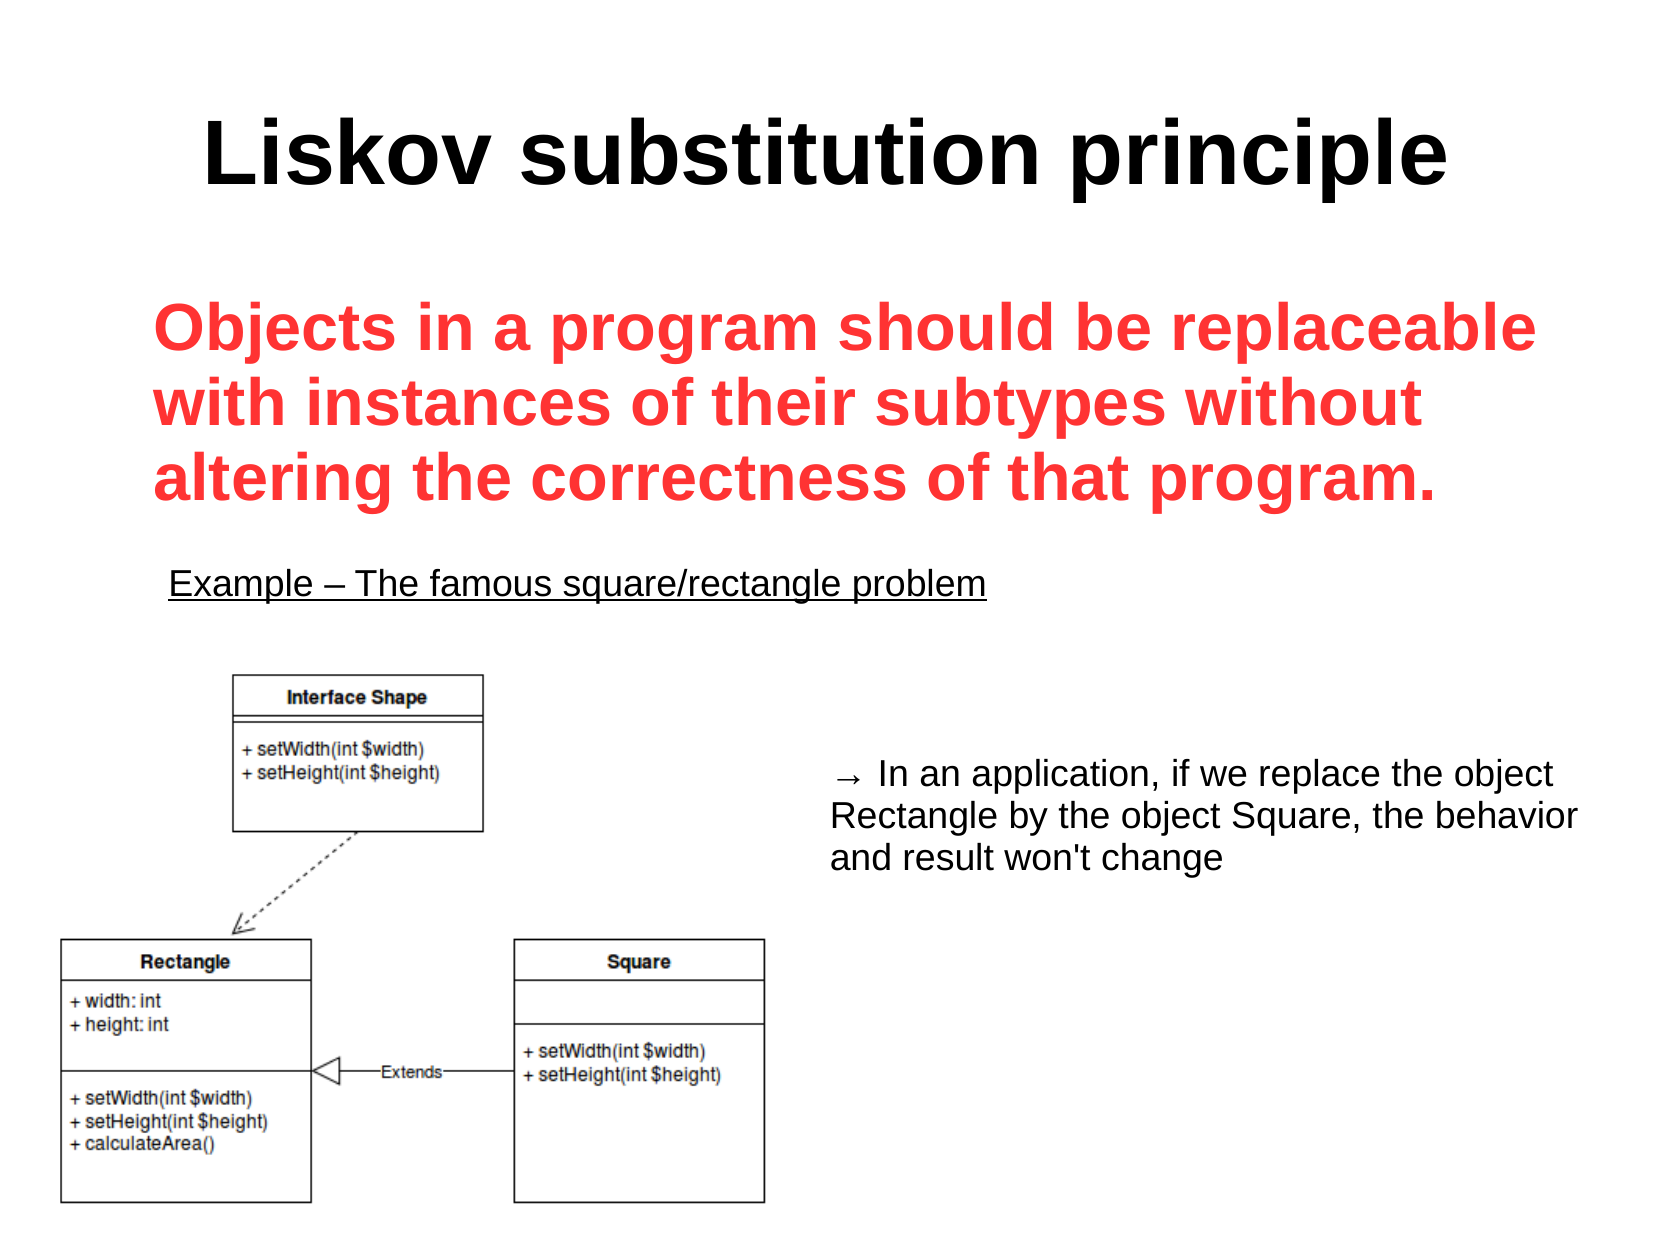

# Liskov substitution principle
Objects in a program should be replaceable with instances of their subtypes without altering the correctness of that program.
Example – The famous square/rectangle problem
→ In an application, if we replace the object Rectangle by the object Square, the behavior and result won't change